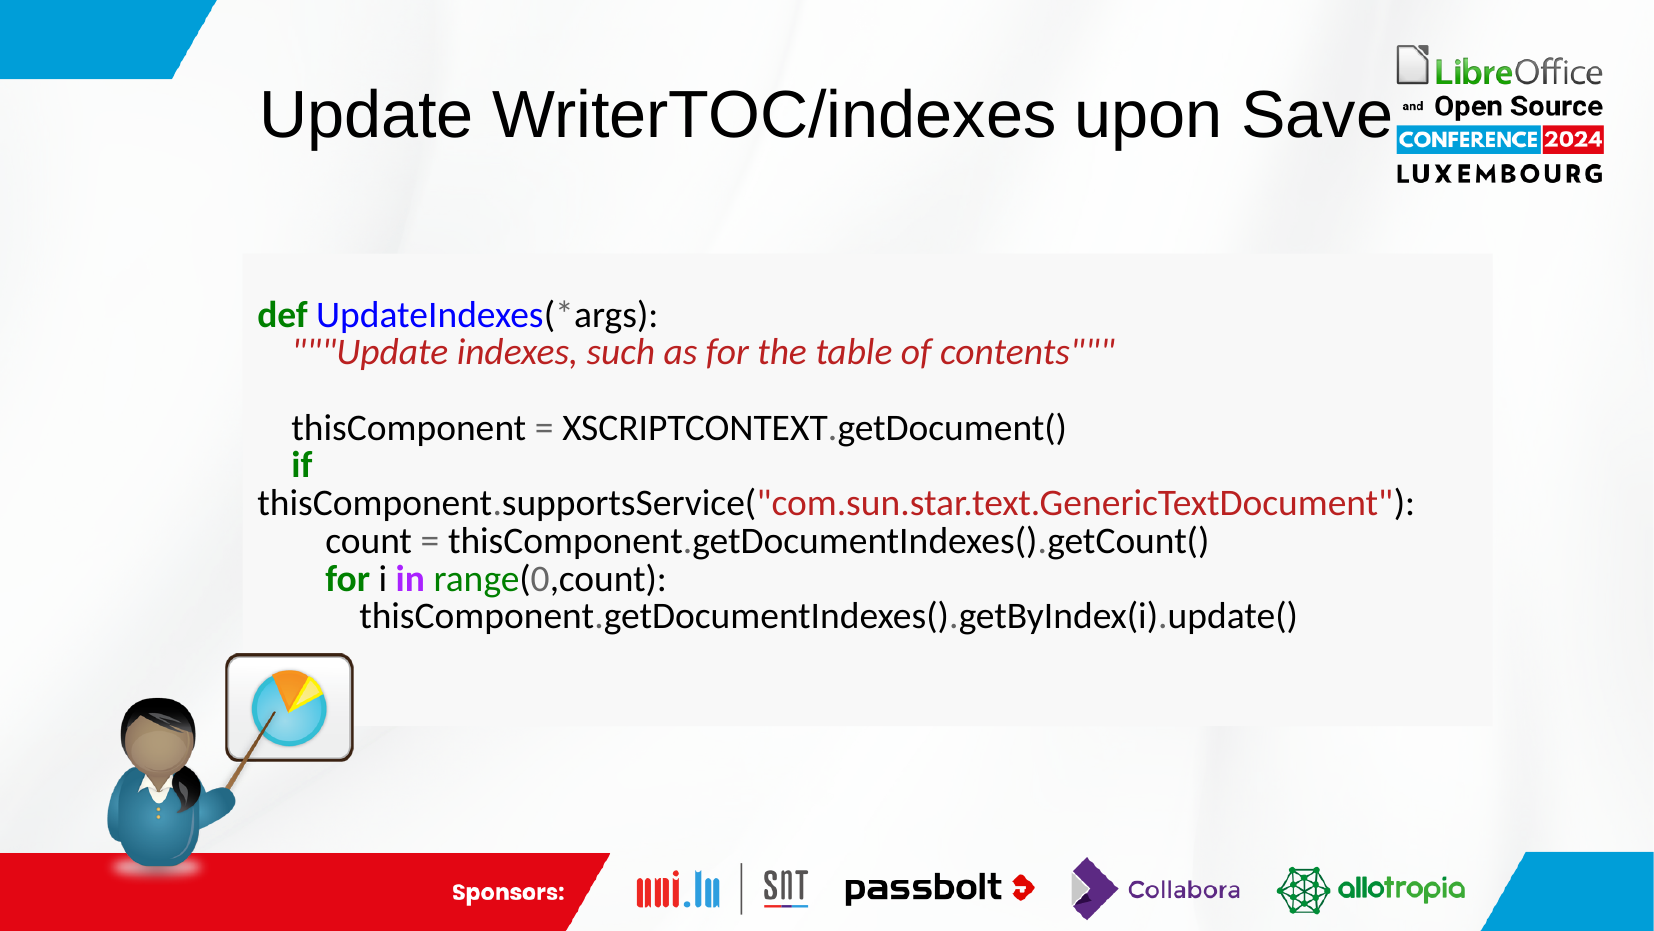

# Update WriterTOC/indexes upon Save
def UpdateIndexes(*args):
 """Update indexes, such as for the table of contents"""
 thisComponent = XSCRIPTCONTEXT.getDocument()
 if thisComponent.supportsService("com.sun.star.text.GenericTextDocument"):
 count = thisComponent.getDocumentIndexes().getCount()
 for i in range(0,count):
 thisComponent.getDocumentIndexes().getByIndex(i).update()